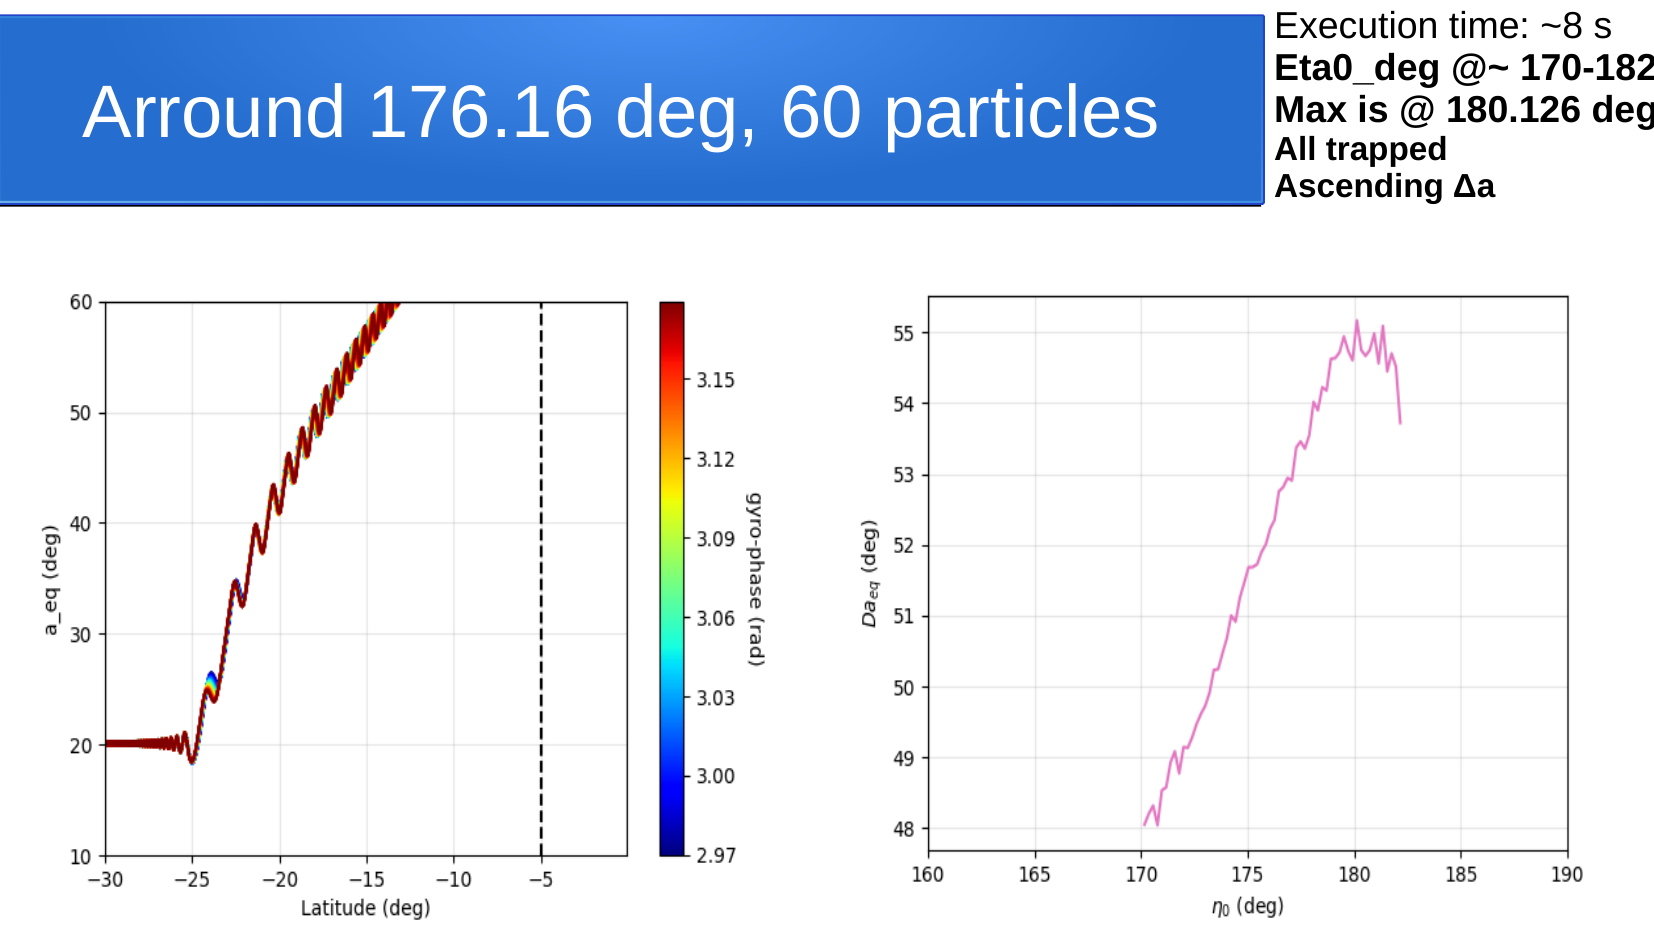

Execution time: ~8 s
Eta0_deg @~ 170-182
Max is @ 180.126 deg
All trapped
Ascending Δa
# Arround 176.16 deg, 60 particles